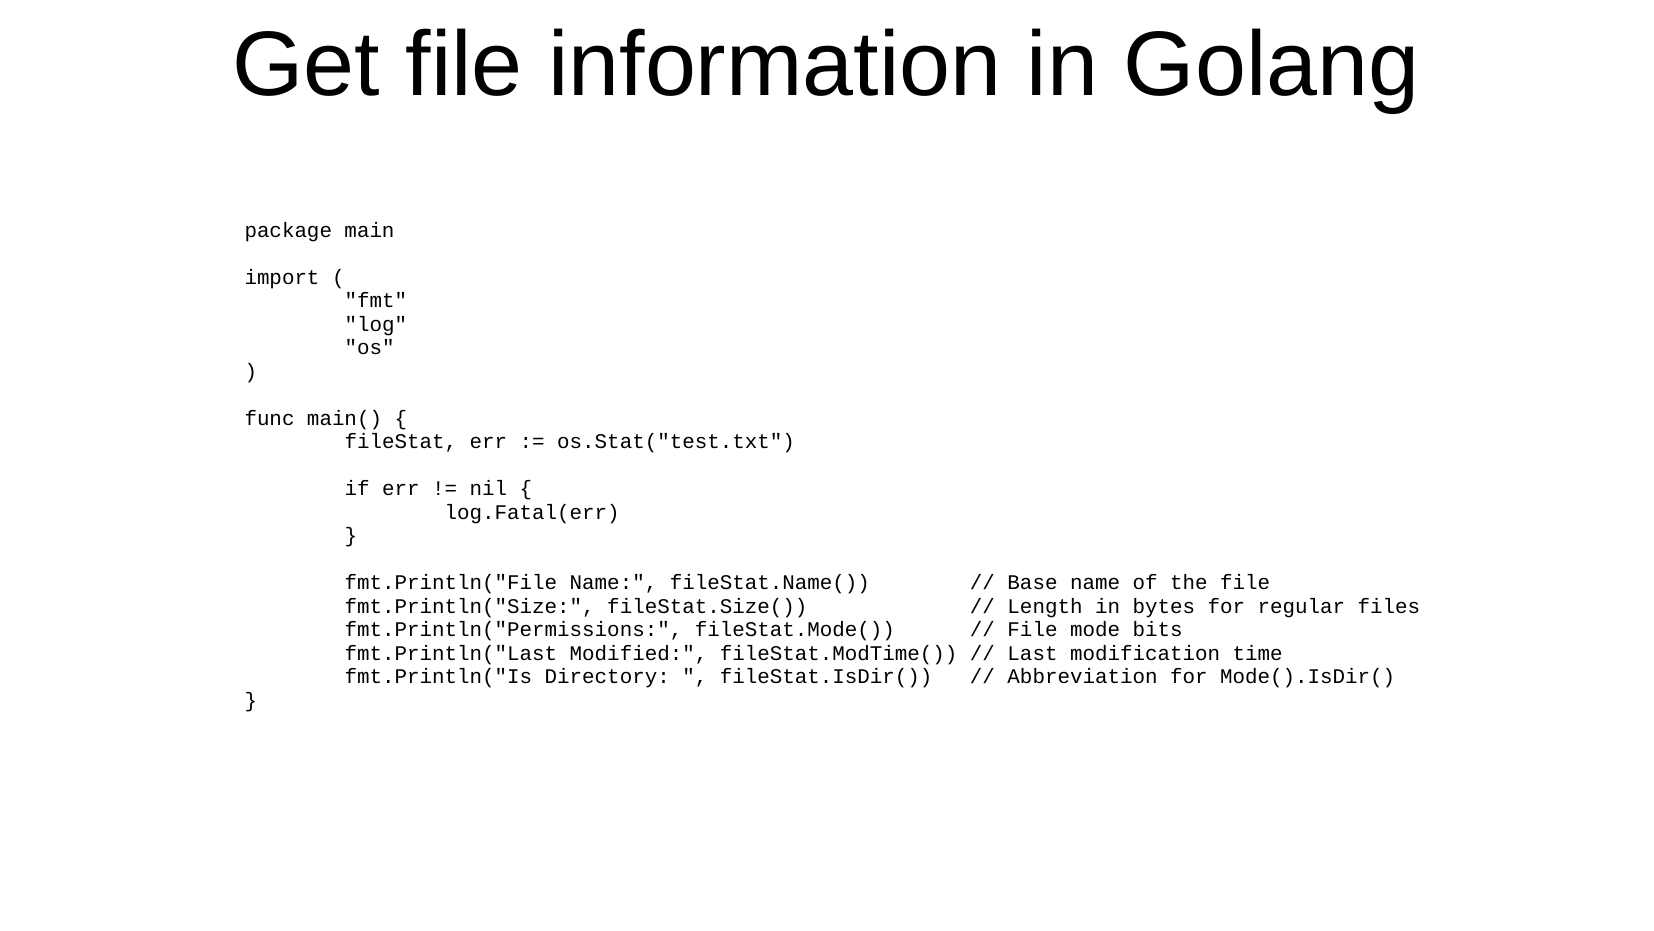

# Get file information in Golang
package main
import (
 "fmt"
 "log"
 "os"
)
func main() {
 fileStat, err := os.Stat("test.txt")
 if err != nil {
 log.Fatal(err)
 }
 fmt.Println("File Name:", fileStat.Name()) // Base name of the file
 fmt.Println("Size:", fileStat.Size()) // Length in bytes for regular files
 fmt.Println("Permissions:", fileStat.Mode()) // File mode bits
 fmt.Println("Last Modified:", fileStat.ModTime()) // Last modification time
 fmt.Println("Is Directory: ", fileStat.IsDir()) // Abbreviation for Mode().IsDir()
}